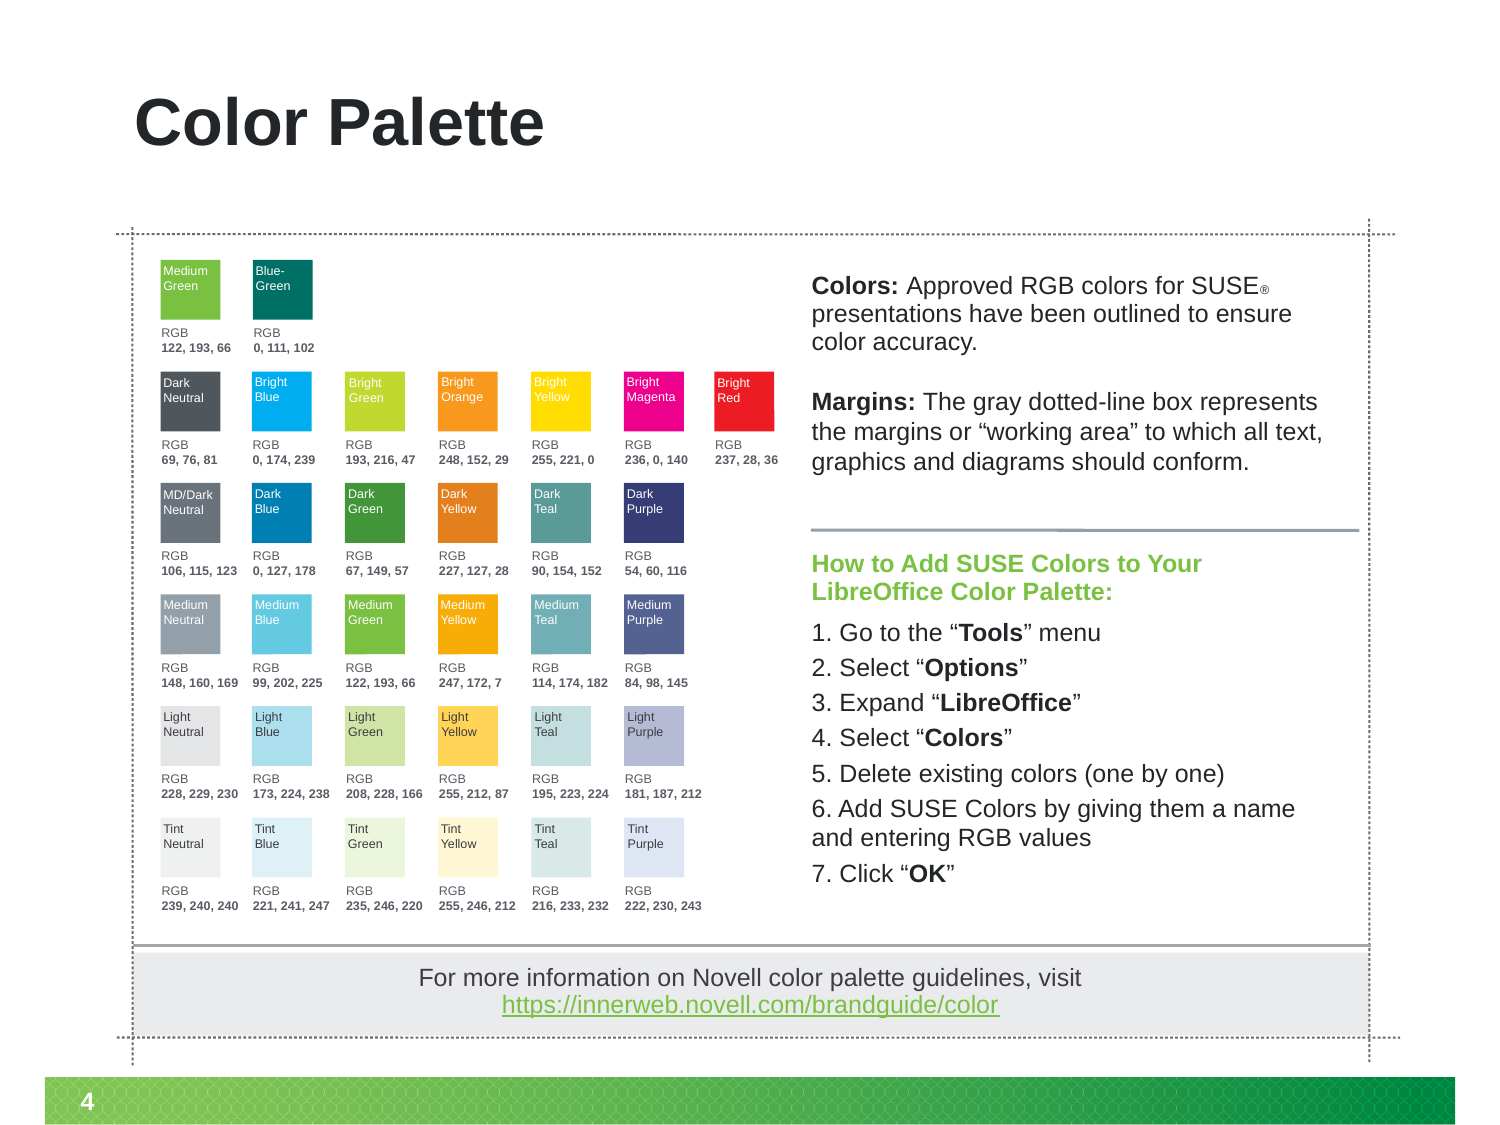

# Color Palette
Medium
Green
RGB
122, 193, 66
Blue-
Green
RGB
0, 111, 102
Colors: Approved RGB colors for SUSE® presentations have been outlined to ensure
color accuracy.
Margins: The gray dotted-line box represents the margins or “working area” to which all text, graphics and diagrams should conform.
Dark
Neutral
RGB
69, 76, 81
Bright
Blue
RGB
0, 174, 239
Bright
Green
RGB
193, 216, 47
Bright
Orange
RGB
248, 152, 29
Bright
Yellow
RGB
255, 221, 0
Bright
Magenta
RGB
236, 0, 140
Bright
Red
RGB
237, 28, 36
MD/Dark
Neutral
RGB
106, 115, 123
Dark
Blue
RGB
0, 127, 178
Dark
Green
RGB
67, 149, 57
Dark
Yellow
RGB
227, 127, 28
Dark
Teal
RGB
90, 154, 152
Dark
Purple
RGB
54, 60, 116
How to Add SUSE Colors to Your
LibreOffice Color Palette:
1. Go to the “Tools” menu
2. Select “Options”
3. Expand “LibreOffice”
4. Select “Colors”
5. Delete existing colors (one by one)
6. Add SUSE Colors by giving them a name
and entering RGB values
7. Click “OK”
Medium
Neutral
RGB
148, 160, 169
Medium
Blue
RGB
99, 202, 225
Medium
Green
RGB
122, 193, 66
Medium
Yellow
RGB
247, 172, 7
Medium
Teal
RGB
114, 174, 182
Medium
Purple
RGB
84, 98, 145
Light
Neutral
RGB
228, 229, 230
Light
Blue
RGB
173, 224, 238
Light
Green
RGB
208, 228, 166
Light
Yellow
RGB
255, 212, 87
Light
Teal
RGB
195, 223, 224
Light
Purple
RGB
181, 187, 212
Tint
Neutral
RGB
239, 240, 240
Tint
Blue
RGB
221, 241, 247
Tint
Green
RGB
235, 246, 220
Tint
Yellow
RGB
255, 246, 212
Tint
Teal
RGB
216, 233, 232
Tint
Purple
RGB
222, 230, 243
For more information on Novell color palette guidelines, visit
 https://innerweb.novell.com/brandguide/color